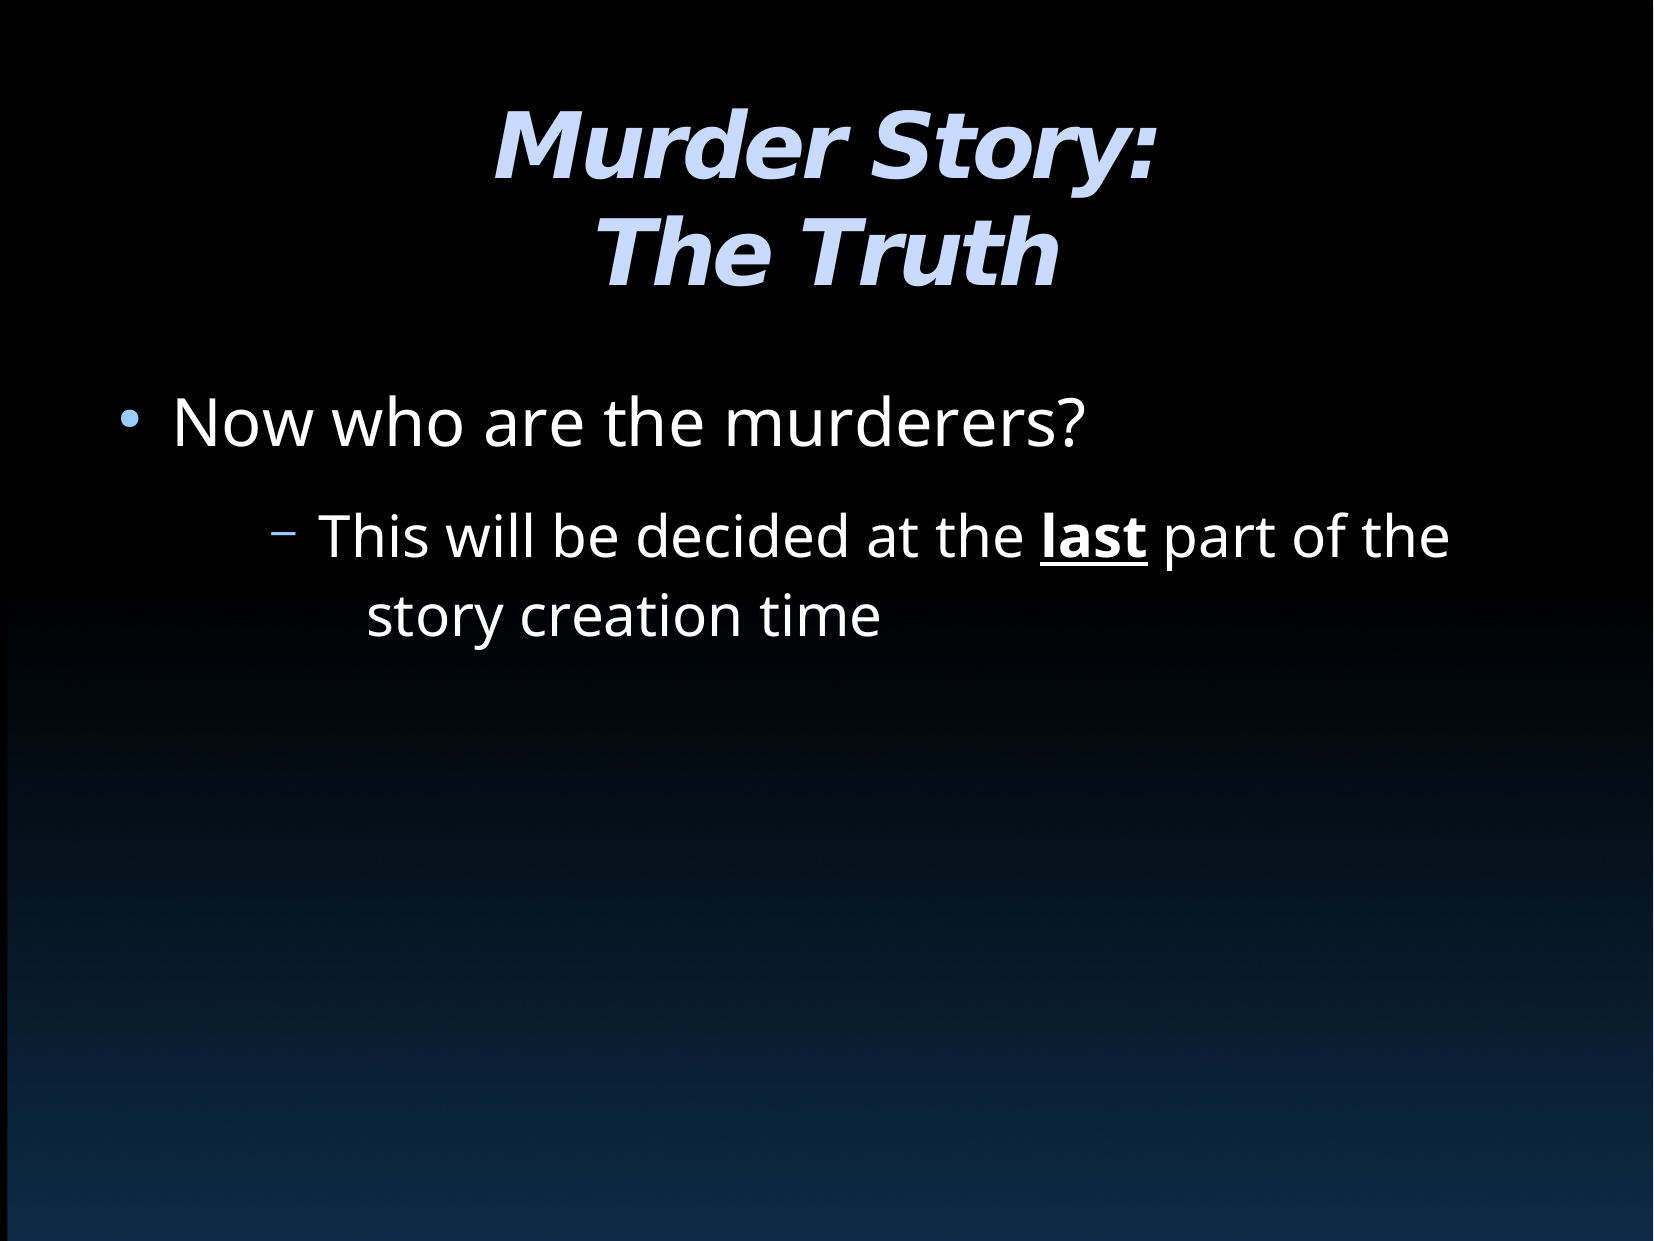

# Murder Story: The Truth
Now who are the murderers?
This will be decided at the last part of the story creation time